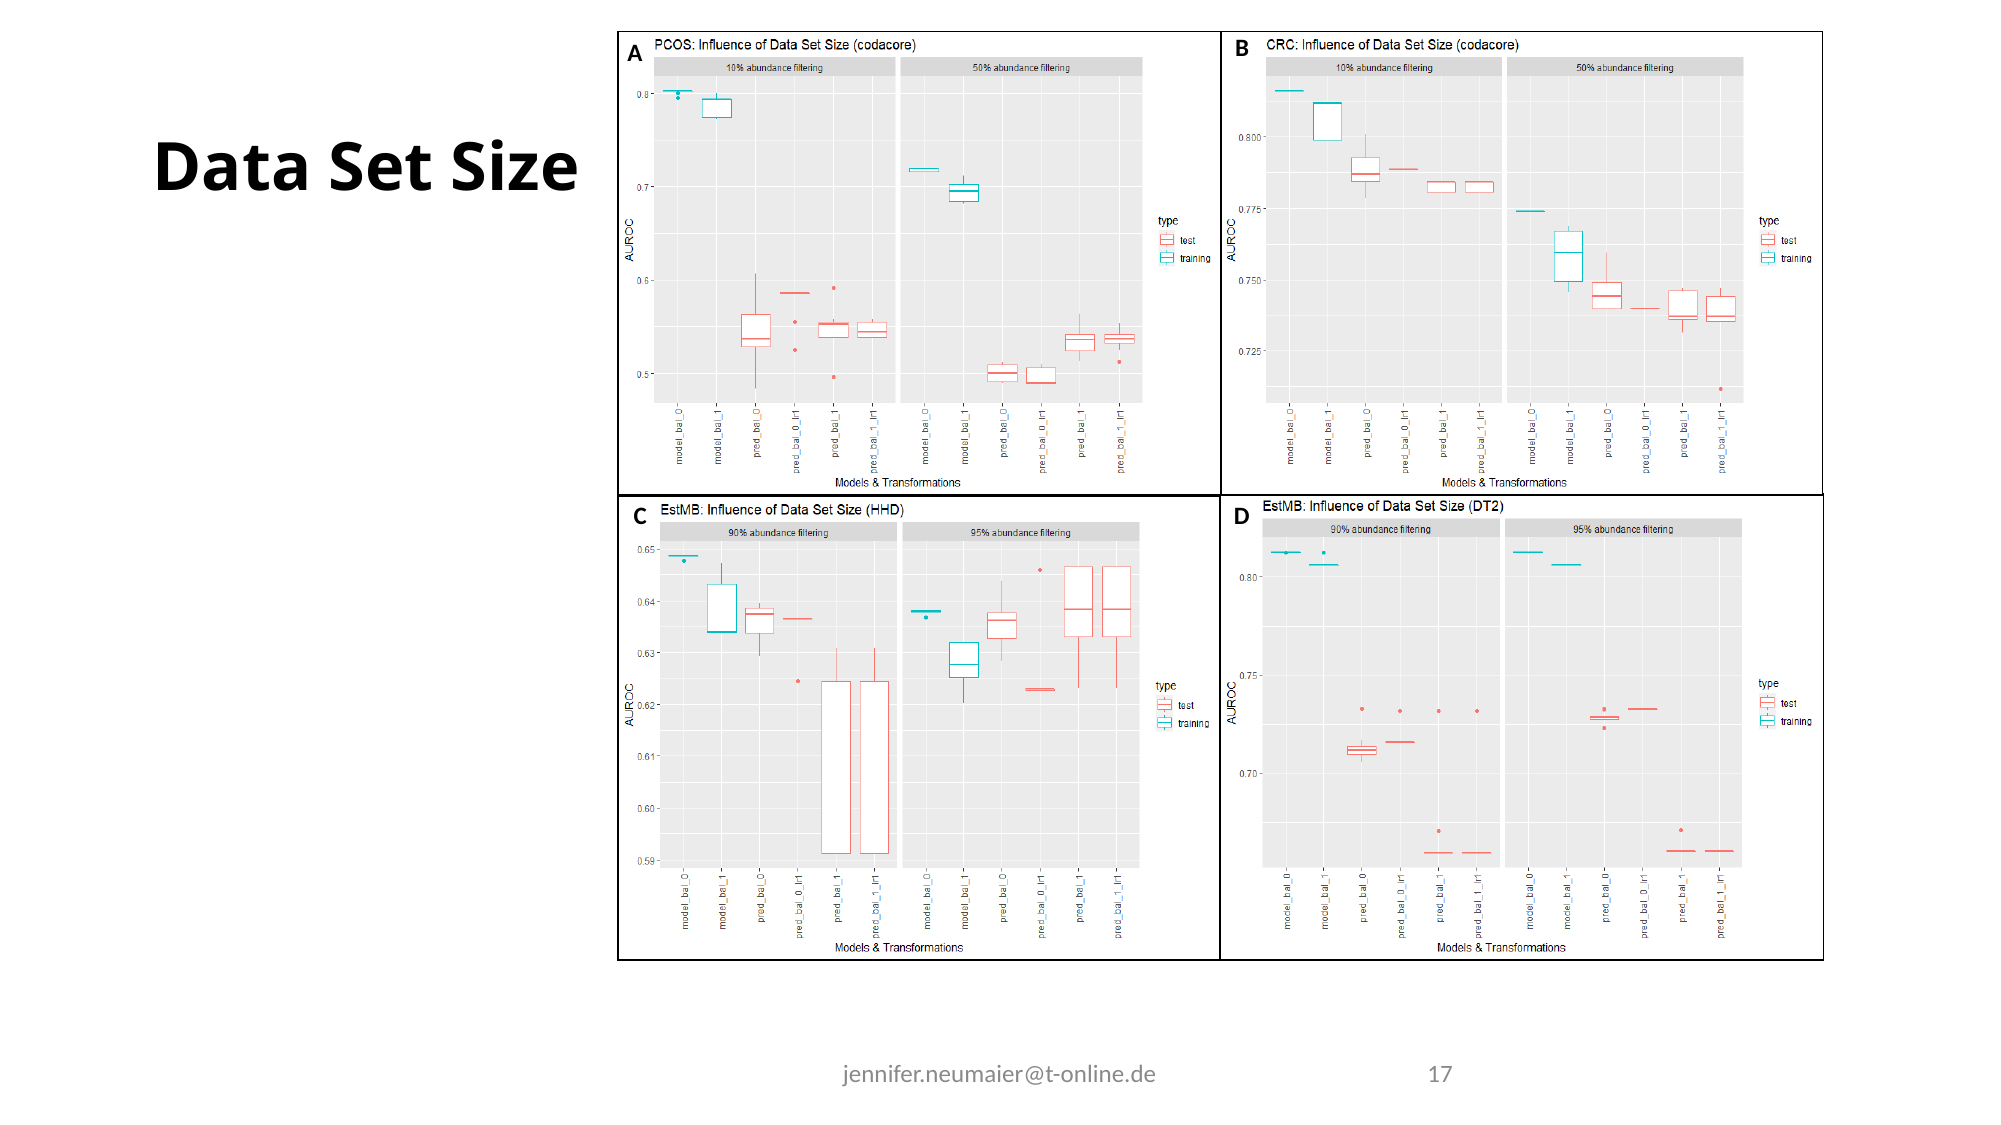

B
A
C
D
# Data Set Size
jennifer.neumaier@t-online.de